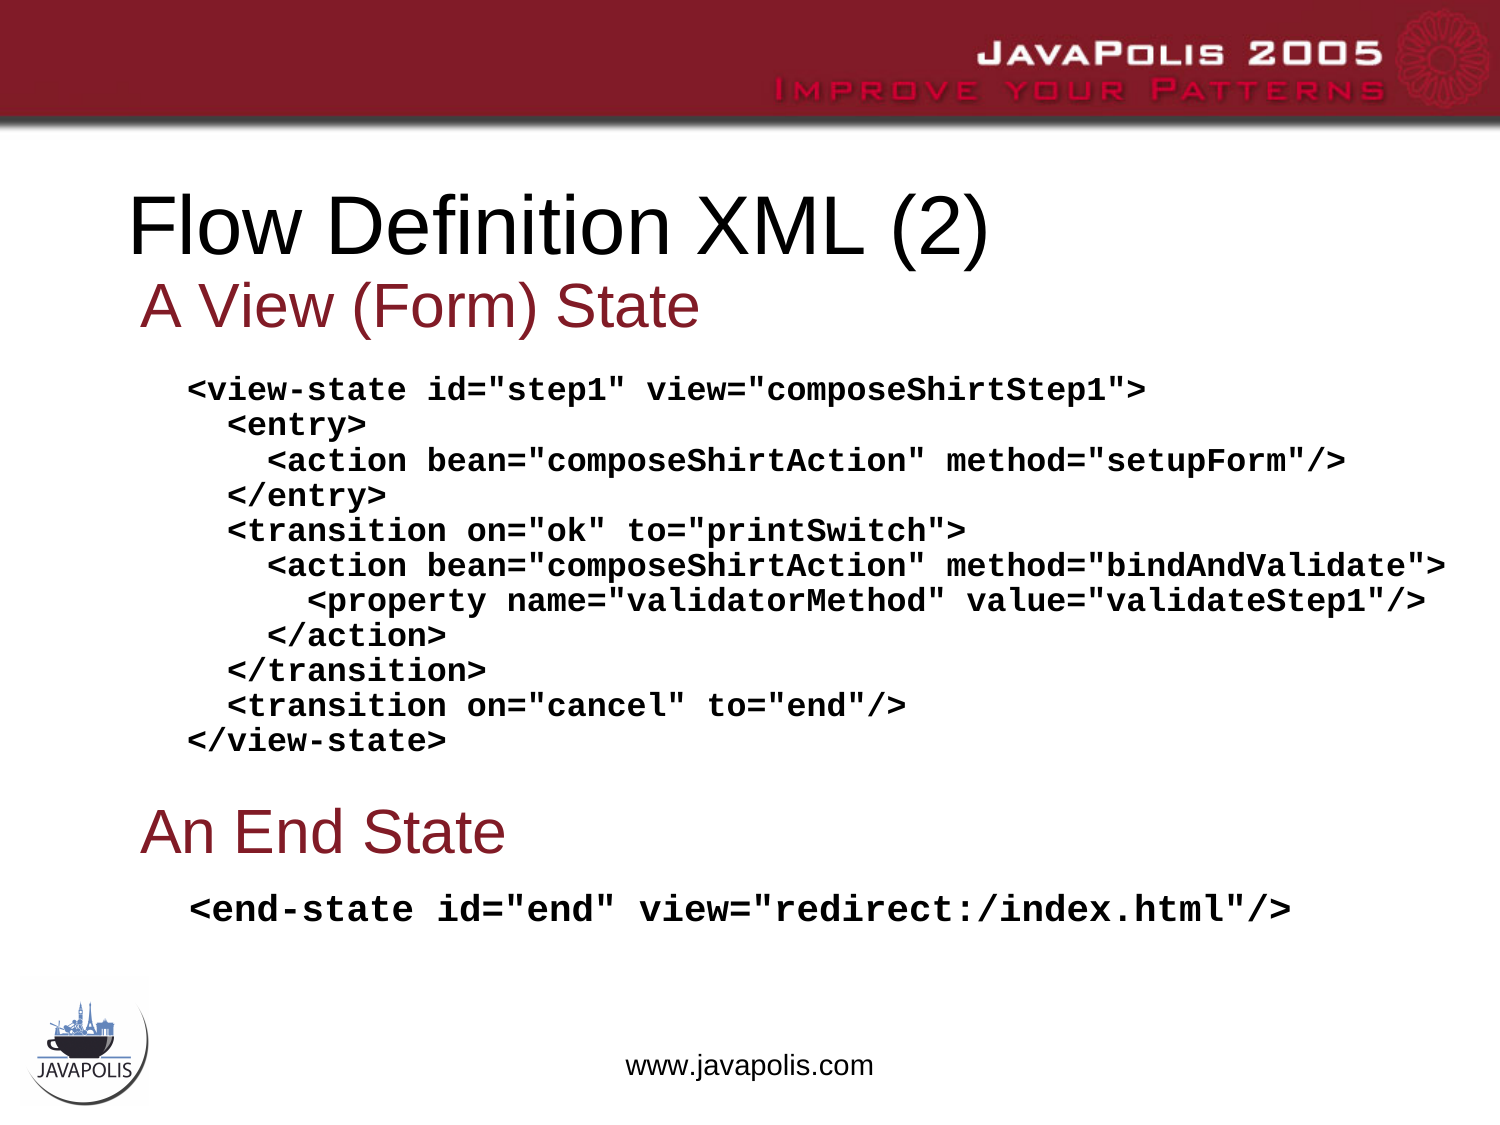

# Flow Definition XML (2)
A View (Form) State
<view-state id="step1" view="composeShirtStep1">
 <entry>
 <action bean="composeShirtAction" method="setupForm"/>
 </entry>
 <transition on="ok" to="printSwitch">
 <action bean="composeShirtAction" method="bindAndValidate">
 <property name="validatorMethod" value="validateStep1"/>
 </action>
 </transition>
 <transition on="cancel" to="end"/>
</view-state>
An End State
<end-state id="end" view="redirect:/index.html"/>